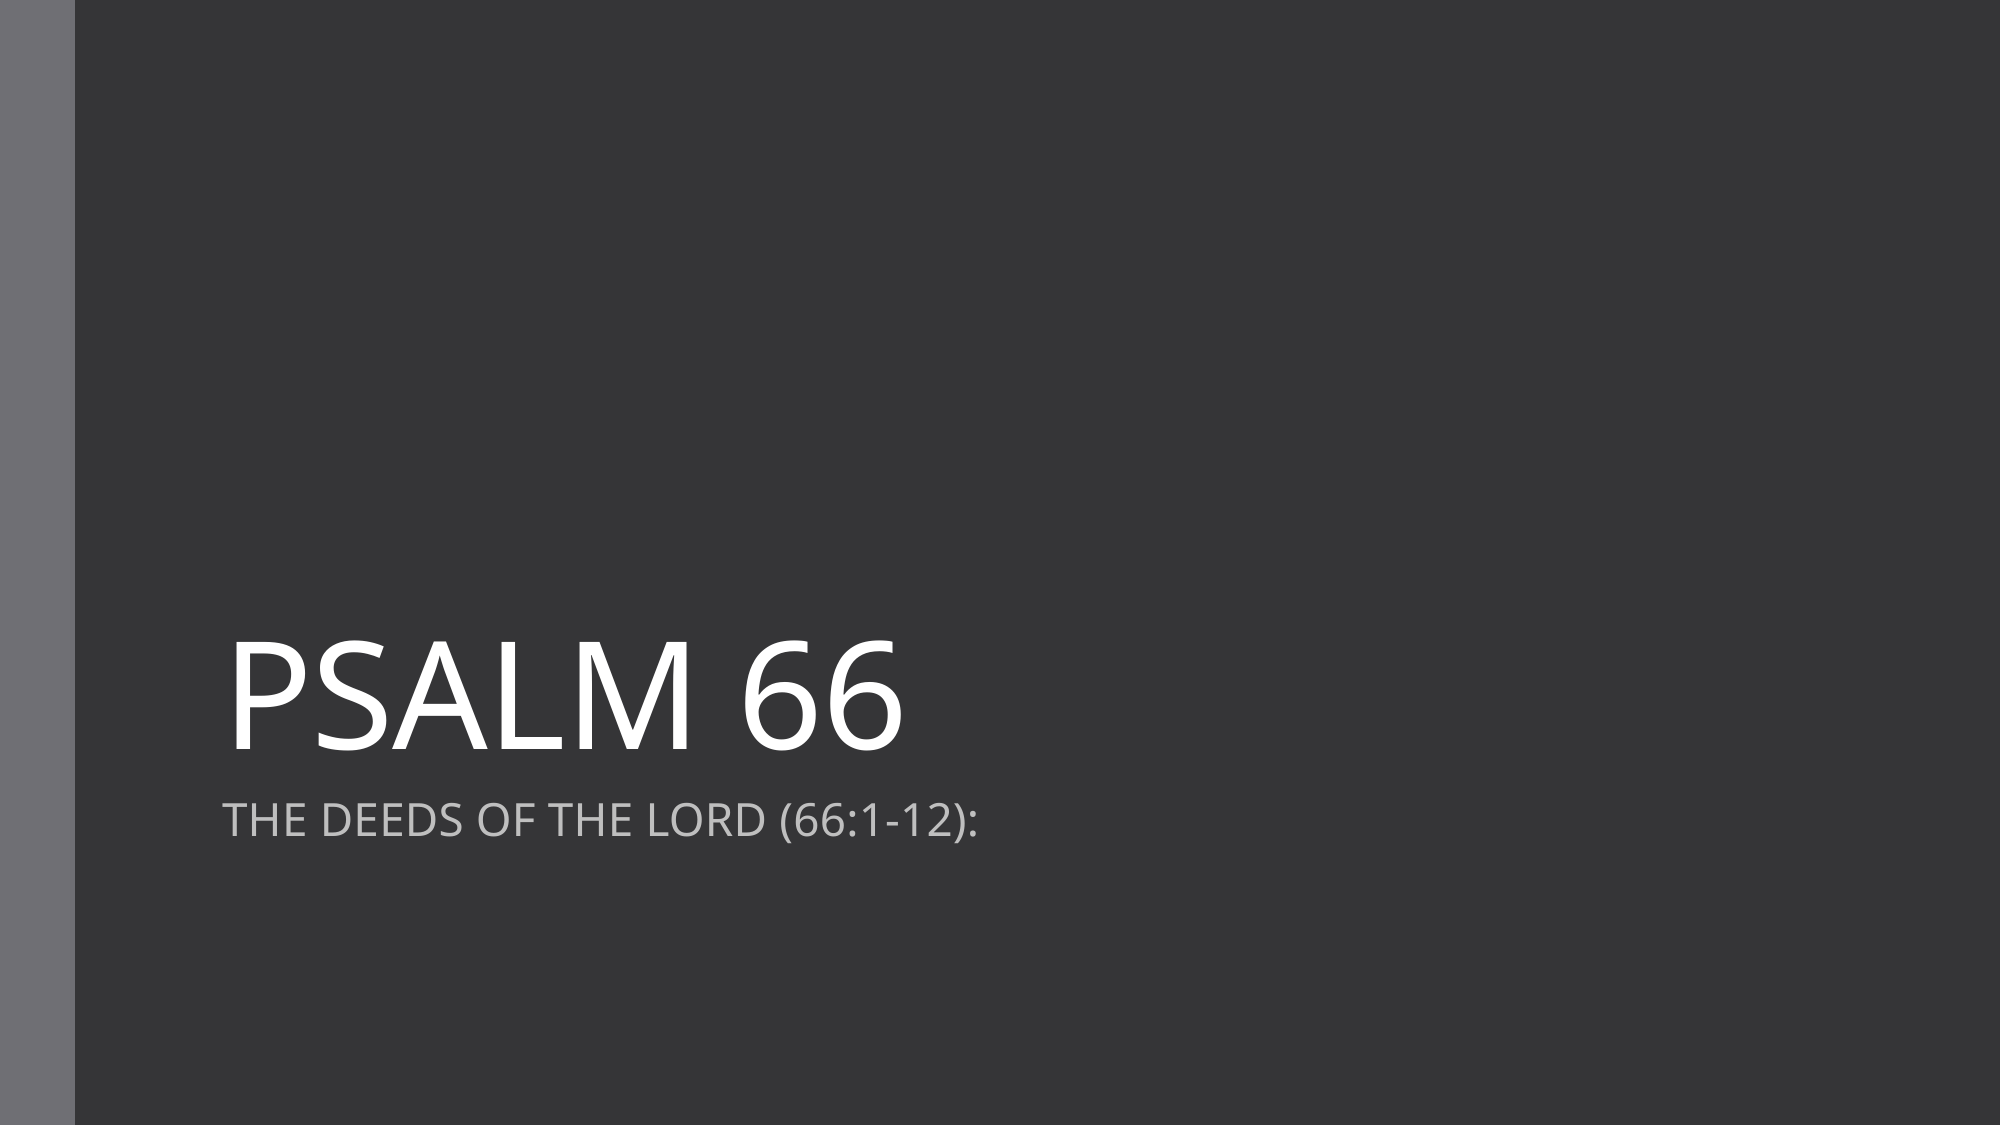

# PSALM 66
THE DEEDS OF THE LORD (66:1-12):